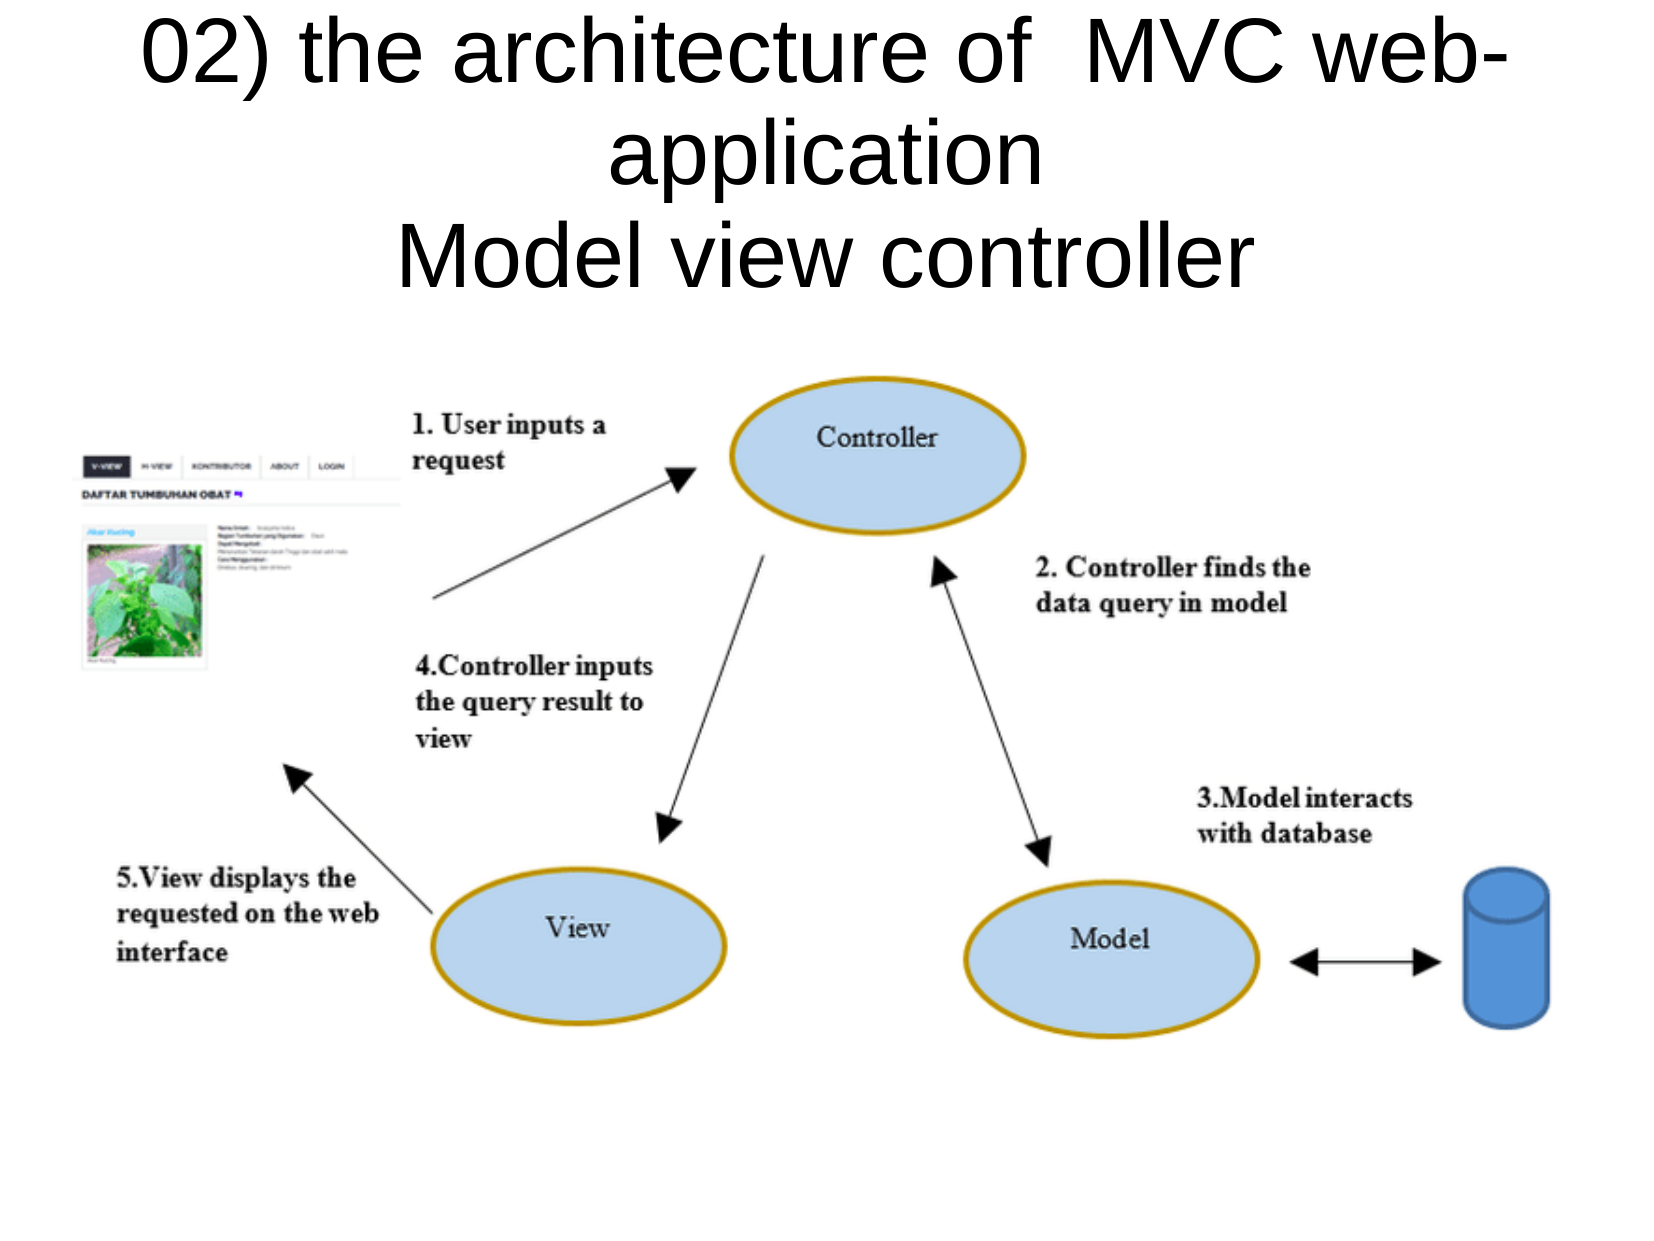

# 02) the architecture of MVC web-application Model view controller